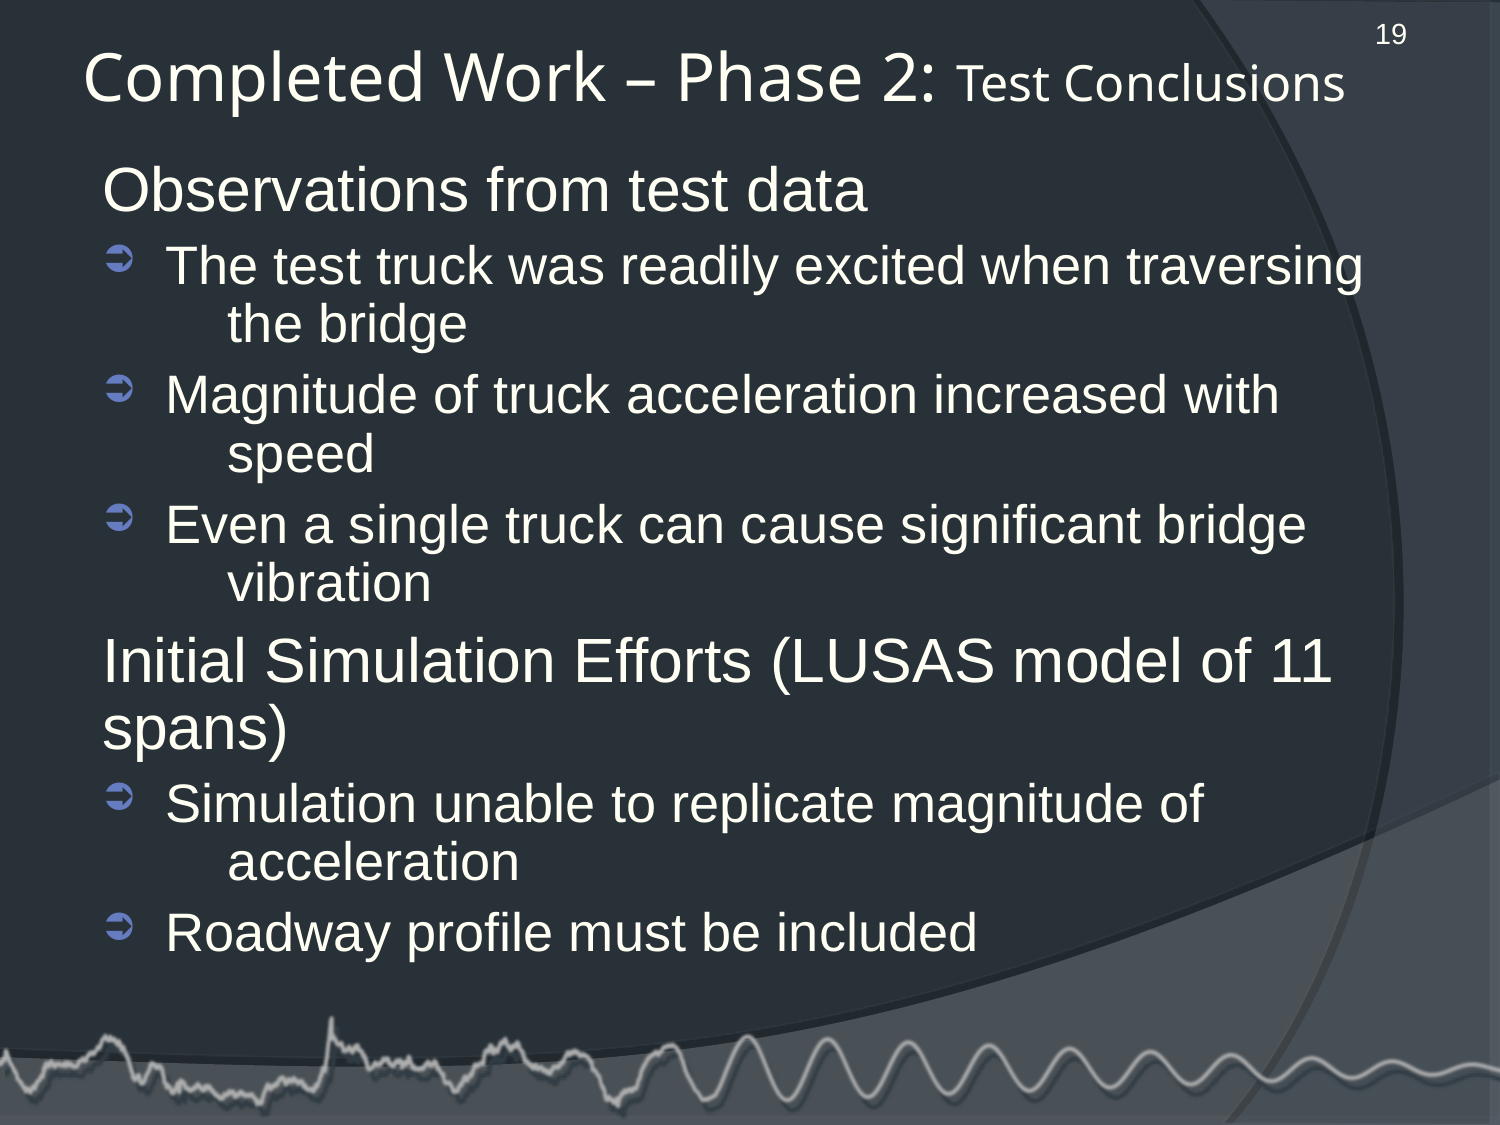

# Completed Work – Phase 2: Test Conclusions
Observations from test data
The test truck was readily excited when traversing the bridge
Magnitude of truck acceleration increased with speed
Even a single truck can cause significant bridge vibration
Initial Simulation Efforts (LUSAS model of 11 spans)
Simulation unable to replicate magnitude of acceleration
Roadway profile must be included